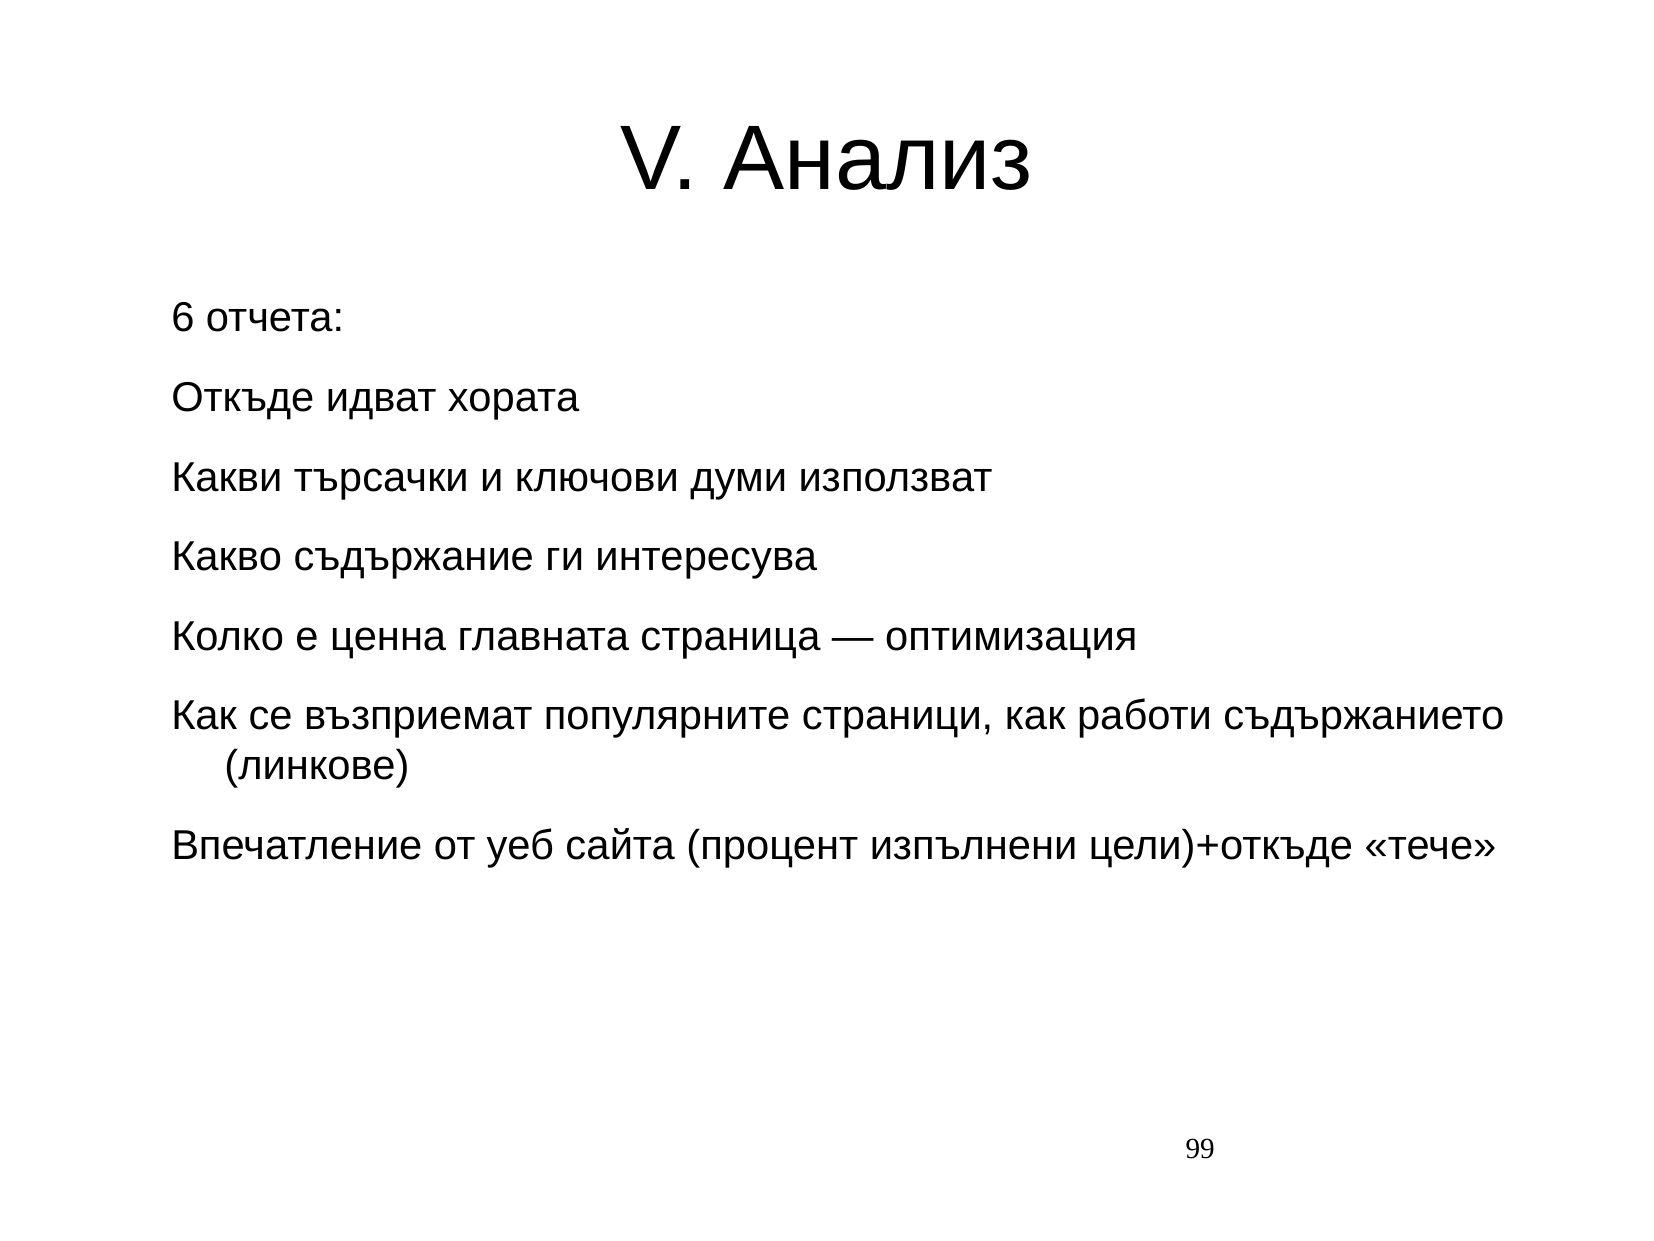

# V. Анализ
6 отчета:
Откъде идват хората
Какви търсачки и ключови думи използват
Какво съдържание ги интересува
Колко е ценна главната страница — оптимизация
Как се възприемат популярните страници, как работи съдържанието (линкове)
Впечатление от уеб сайта (процент изпълнени цели)+откъде «тече»